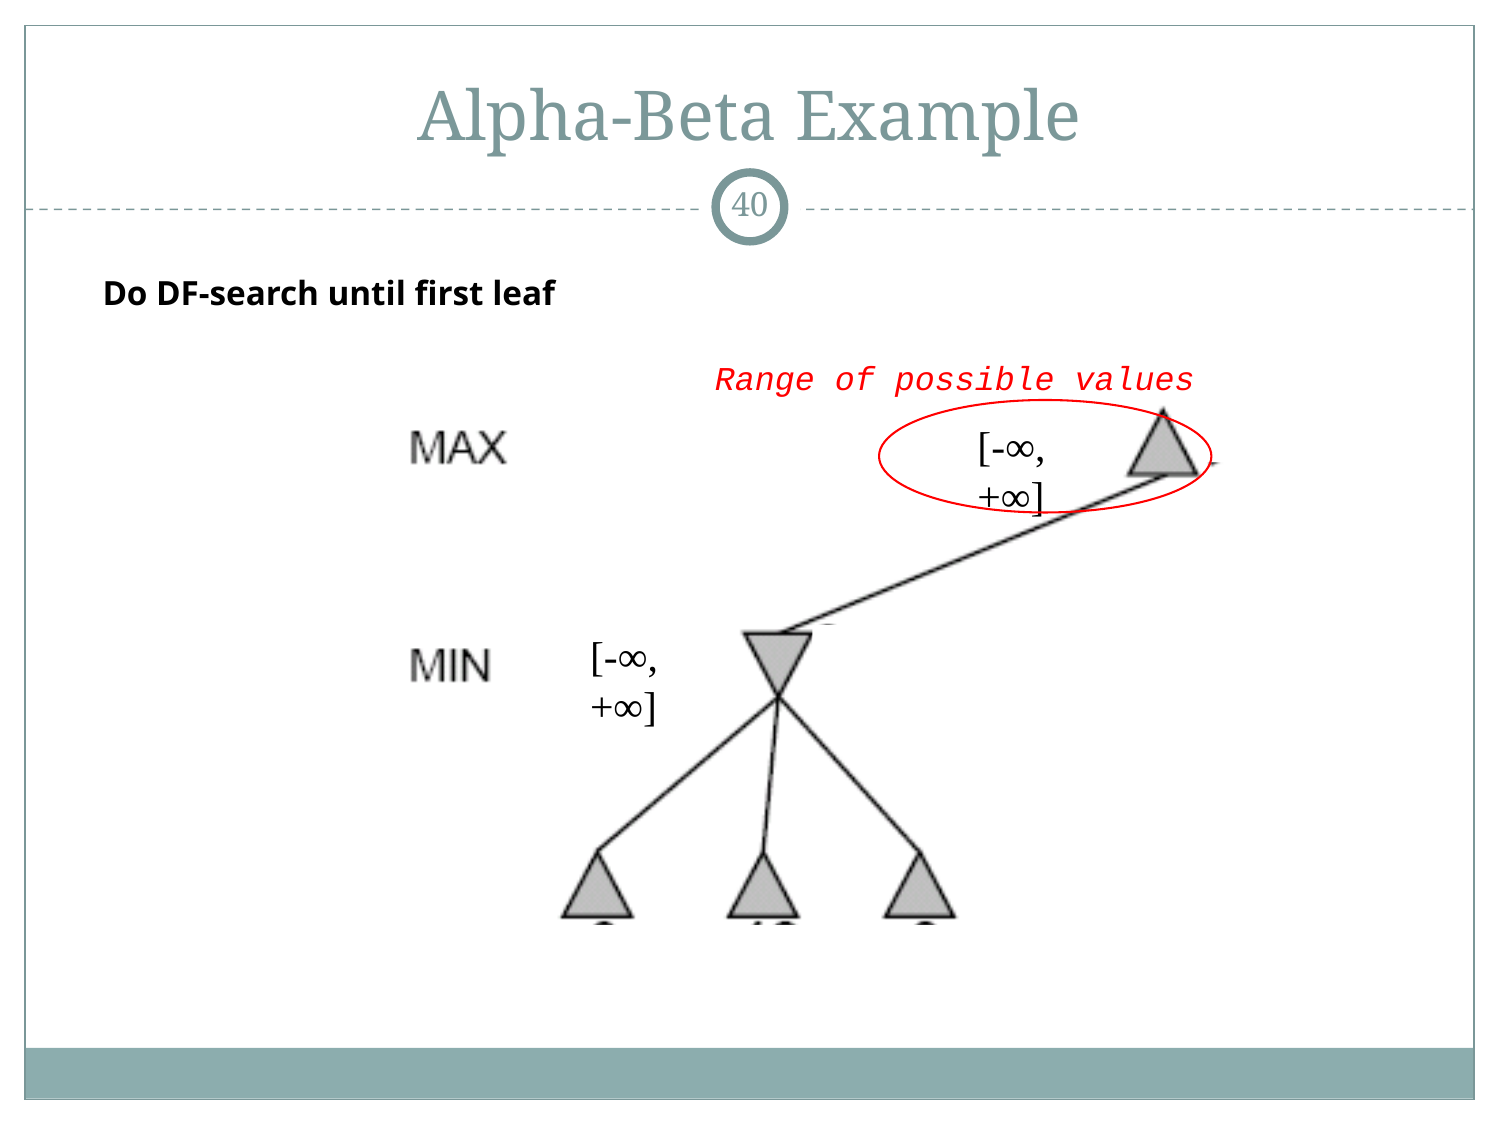

# Alpha-Beta Example
Do DF-search until first leaf
Range of possible values
[-∞,+∞]
[-∞, +∞]